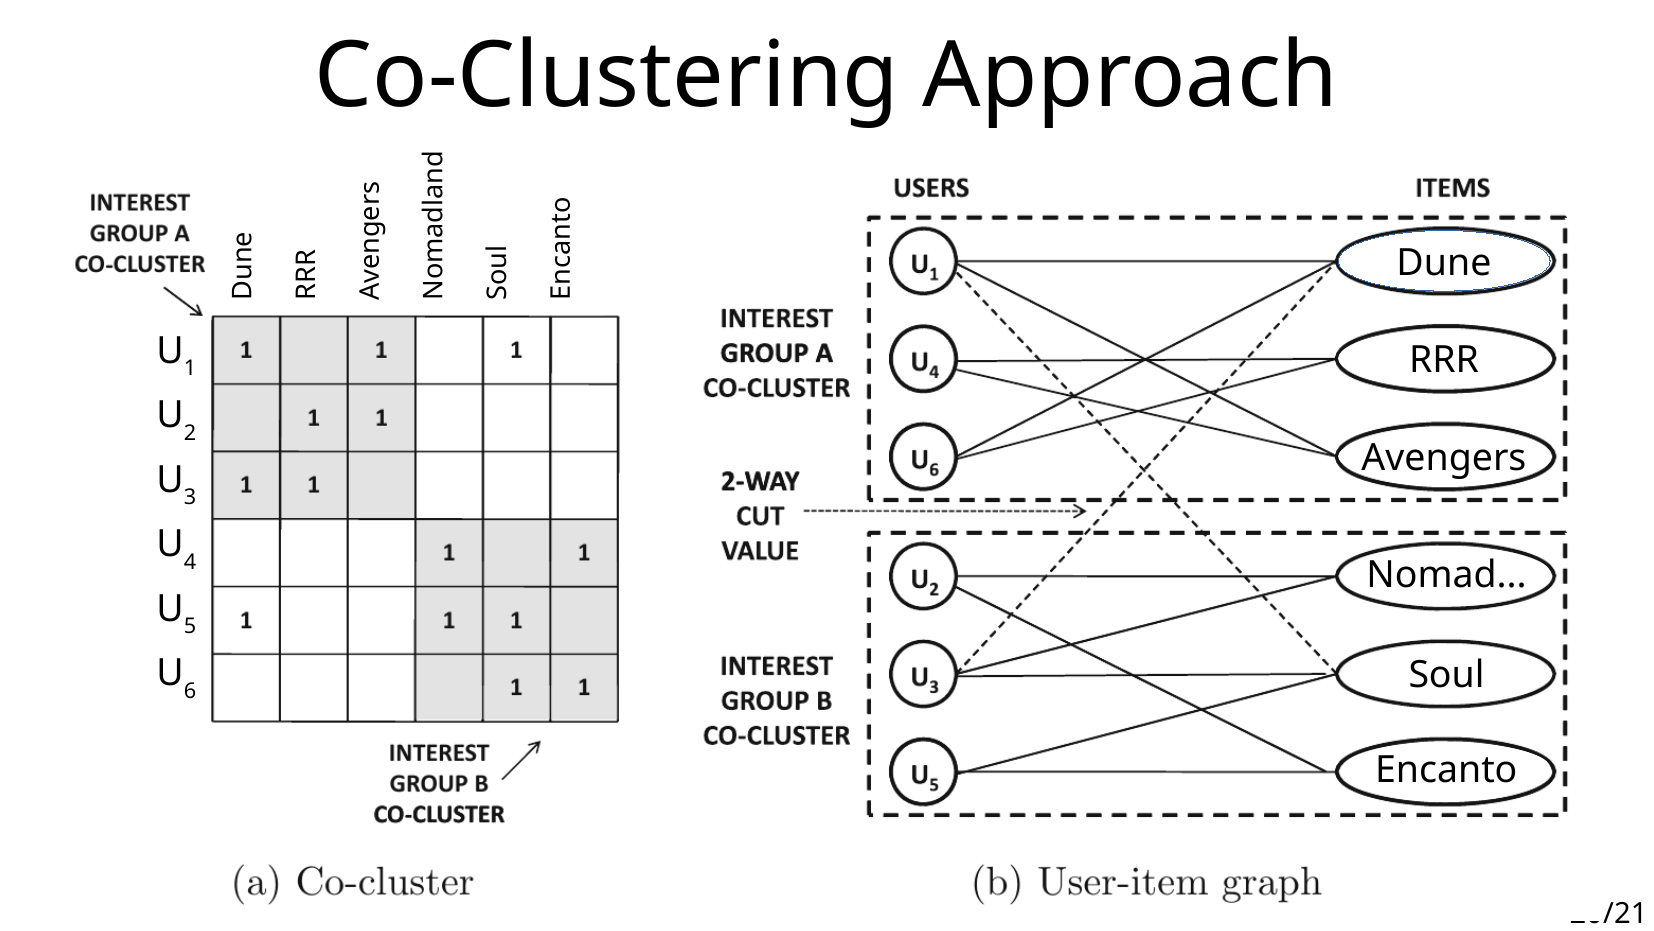

# Co-Clustering Approach
Dune
RRR
Avengers
Nomadland
Soul
Encanto
Dune
U1
U2
U3
U4
U5
U6
RRR
Avengers
Nomad...
Soul
Encanto
20